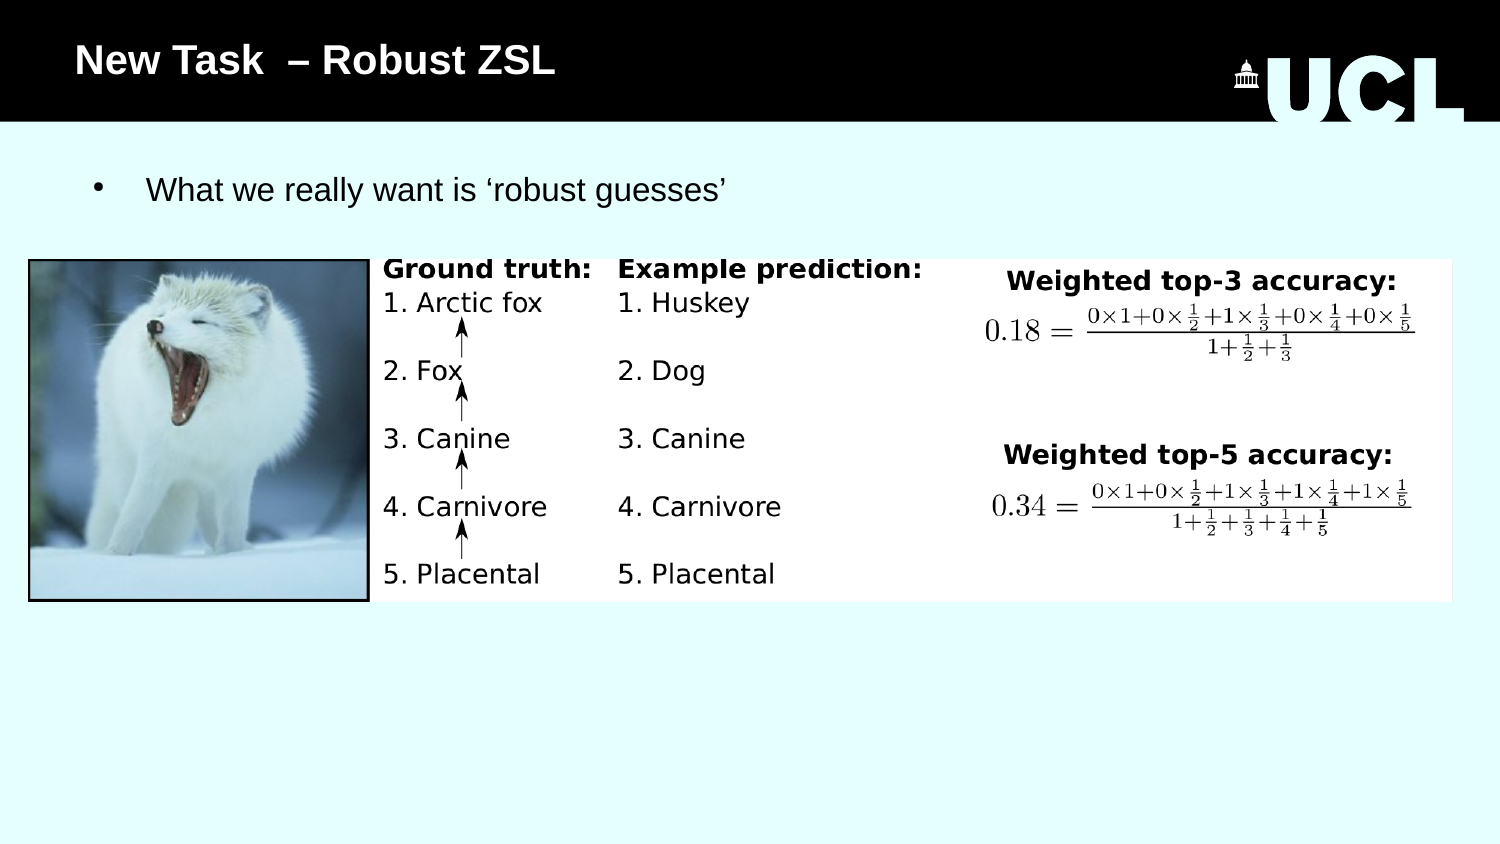

New Task – Robust ZSL
# What we really want is ‘robust guesses’